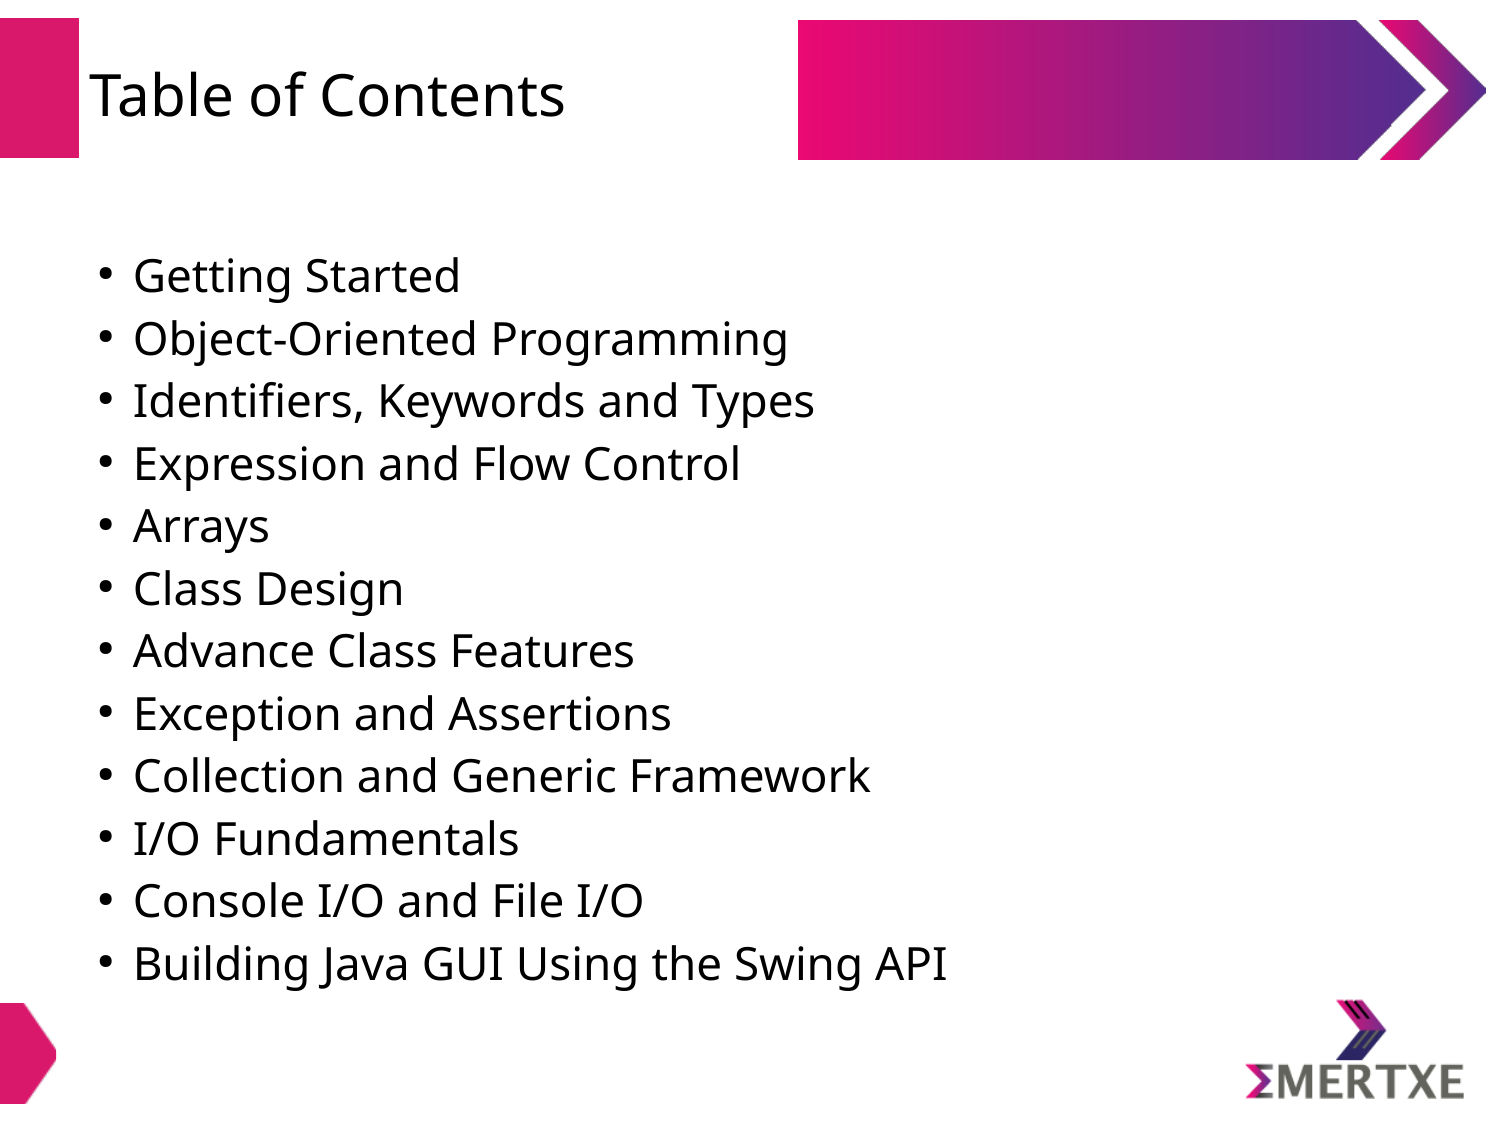

Table of Contents
Getting Started
Object-Oriented Programming
Identifiers, Keywords and Types
Expression and Flow Control
Arrays
Class Design
Advance Class Features
Exception and Assertions
Collection and Generic Framework
I/O Fundamentals
Console I/O and File I/O
Building Java GUI Using the Swing API